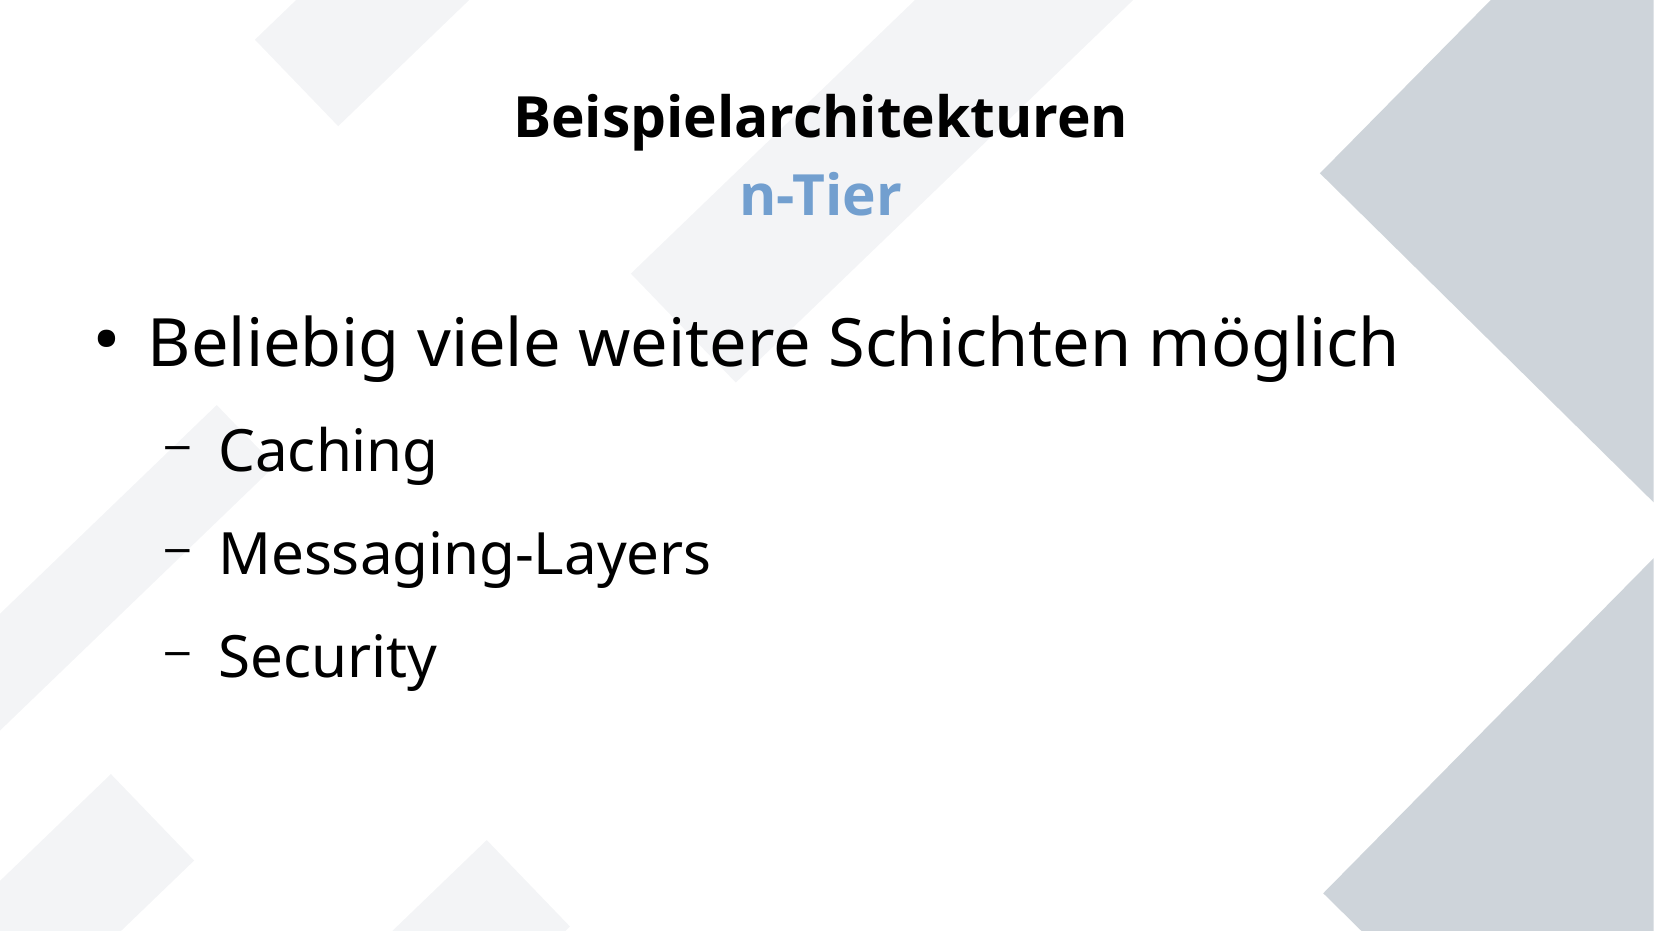

# Beispielarchitekturen n-Tier
Beliebig viele weitere Schichten möglich
Caching
Messaging-Layers
Security